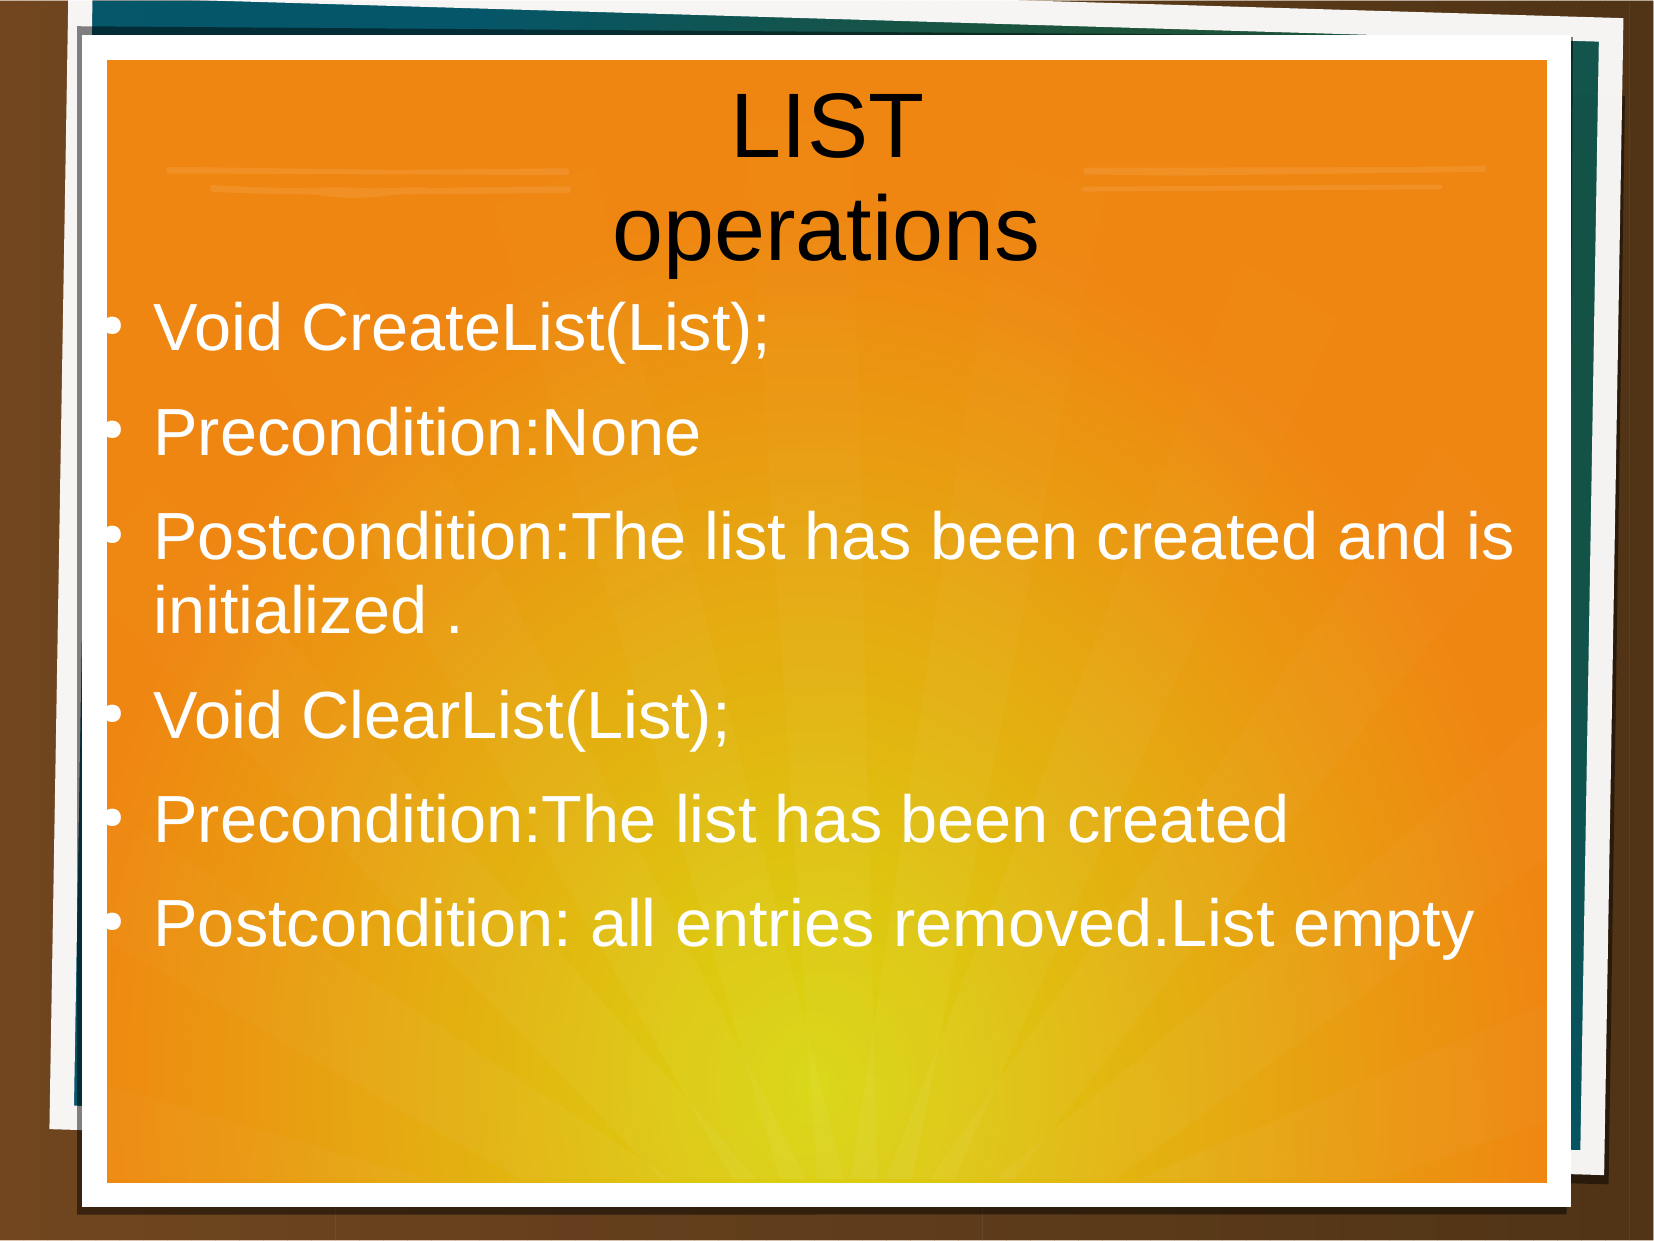

# LIST operations
Void CreateList(List);
Precondition:None
Postcondition:The list has been created and is initialized .
Void ClearList(List);
Precondition:The list has been created
Postcondition: all entries removed.List empty